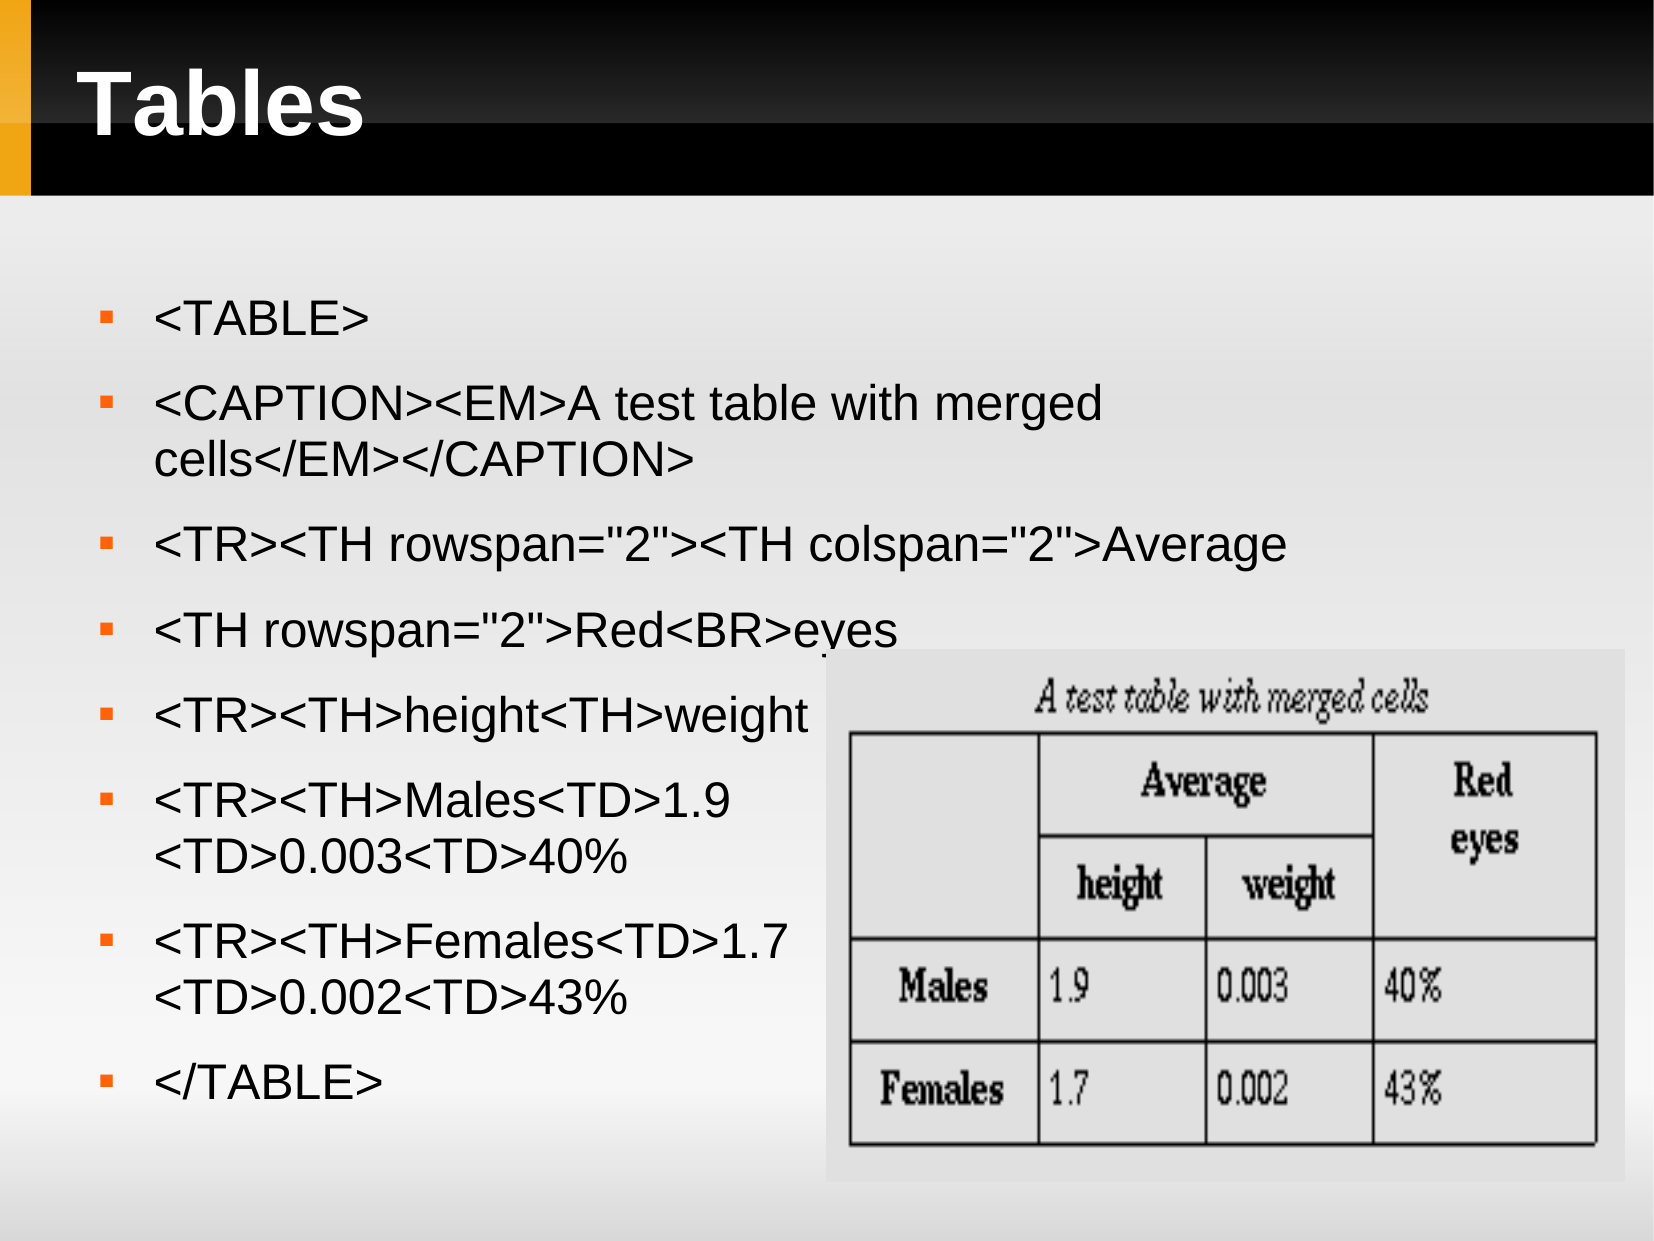

# Tables
<TABLE>
<CAPTION><EM>A test table with merged cells</EM></CAPTION>
<TR><TH rowspan="2"><TH colspan="2">Average
<TH rowspan="2">Red<BR>eyes
<TR><TH>height<TH>weight
<TR><TH>Males<TD>1.9
<TD>0.003<TD>40%
<TR><TH>Females<TD>1.7
<TD>0.002<TD>43%
</TABLE>